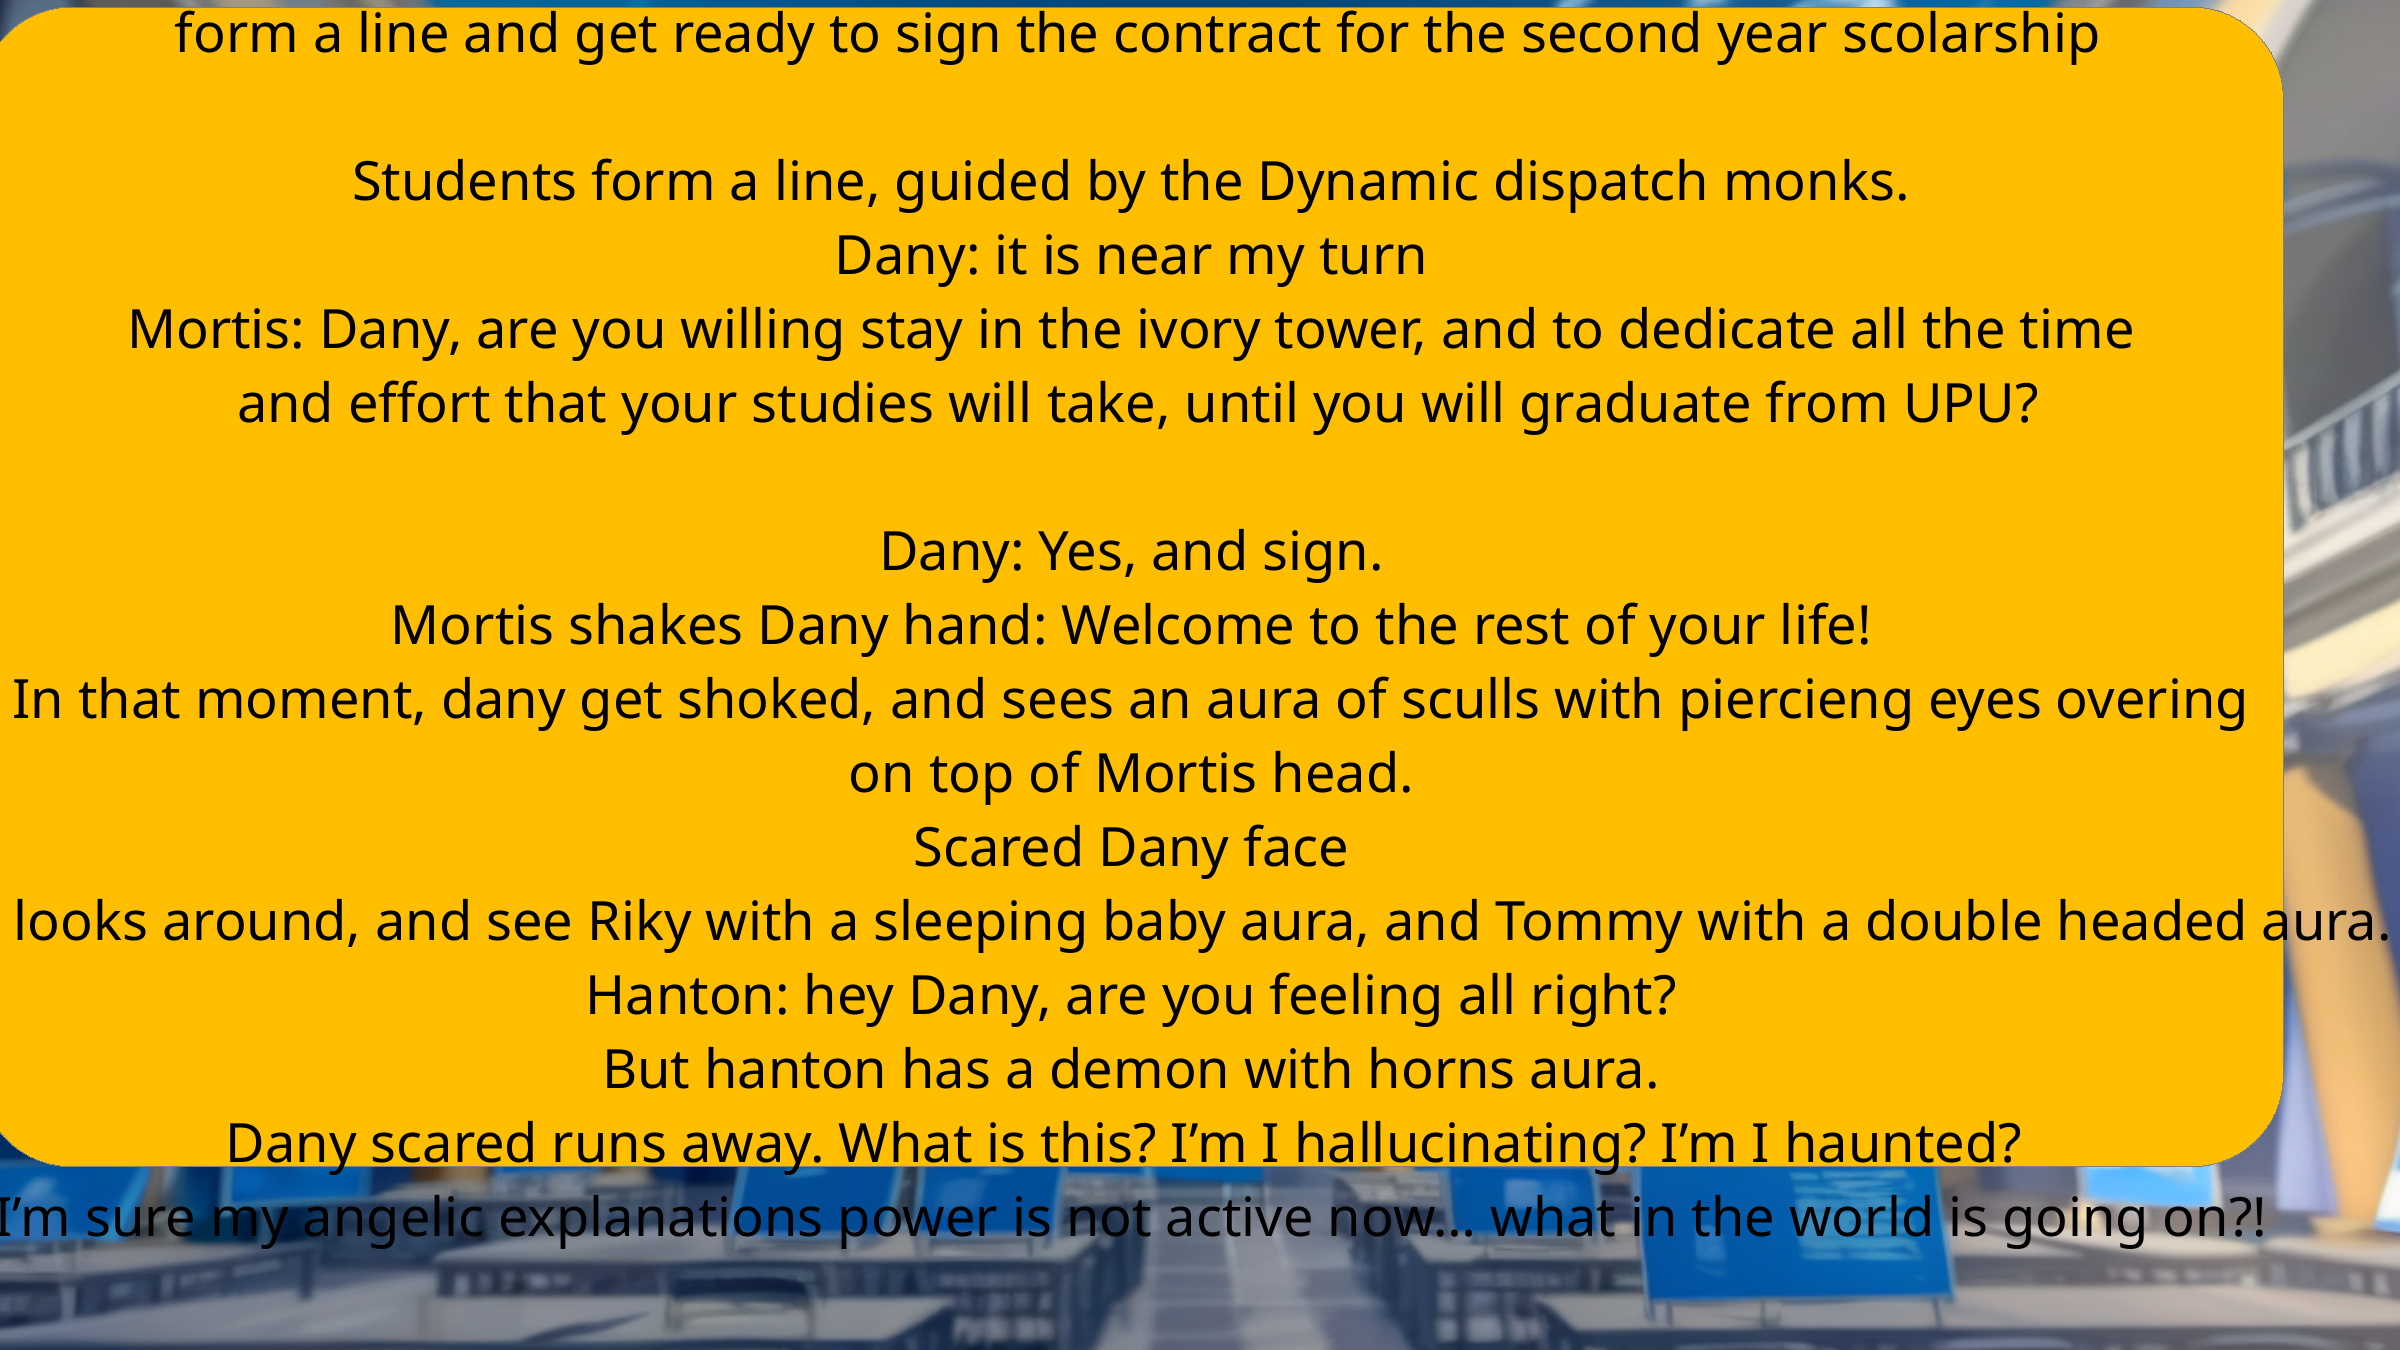

Mortis: Now, Everyone that passed:
 form a line and get ready to sign the contract for the second year scolarship
Students form a line, guided by the Dynamic dispatch monks.
Dany: it is near my turn
Mortis: Dany, are you willing stay in the ivory tower, and to dedicate all the time
 and effort that your studies will take, until you will graduate from UPU?
Dany: Yes, and sign.
Mortis shakes Dany hand: Welcome to the rest of your life!
In that moment, dany get shoked, and sees an aura of sculls with piercieng eyes overing
on top of Mortis head.
Scared Dany face
Dany looks around, and see Riky with a sleeping baby aura, and Tommy with a double headed aura.
Hanton: hey Dany, are you feeling all right?
But hanton has a demon with horns aura.
Dany scared runs away. What is this? I’m I hallucinating? I’m I haunted?
I’m sure my angelic explanations power is not active now… what in the world is going on?!